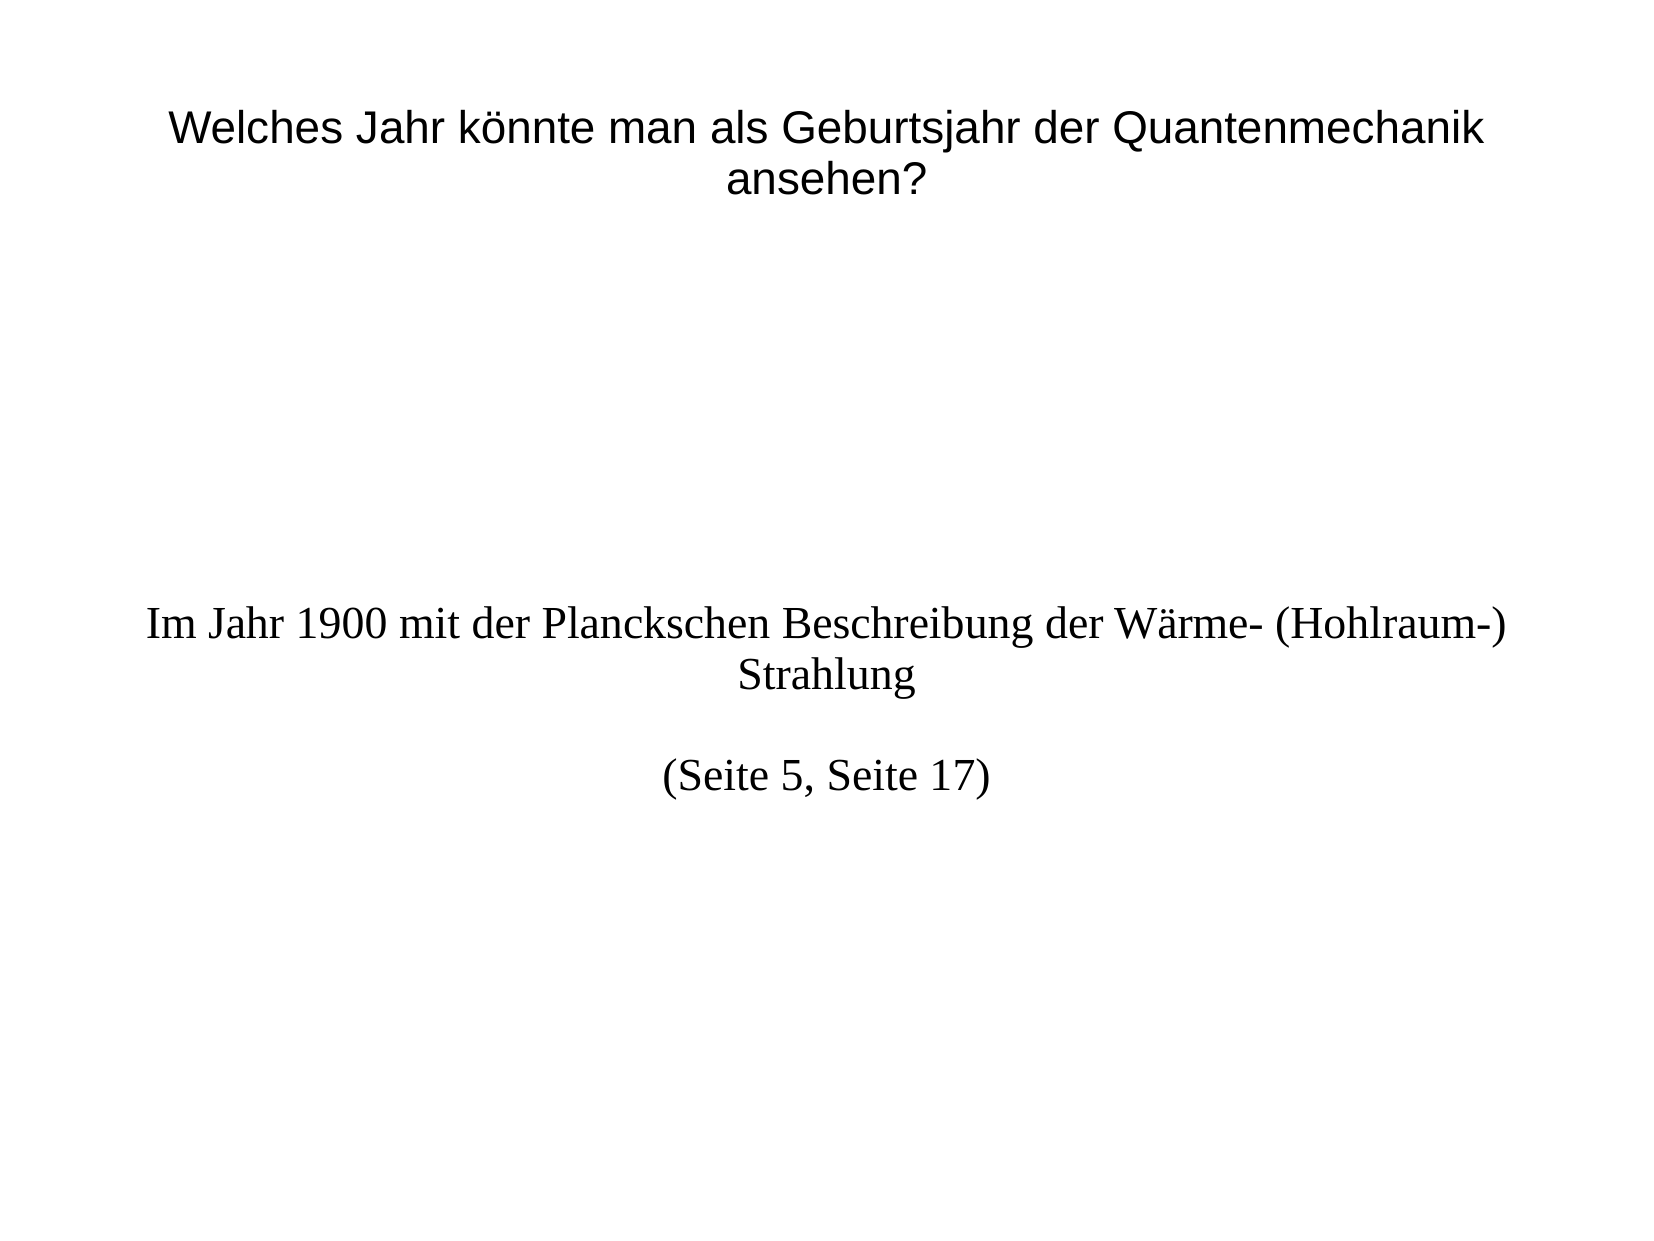

# Welches Jahr könnte man als Geburtsjahr der Quantenmechanik ansehen?
Im Jahr 1900 mit der Planckschen Beschreibung der Wärme- (Hohlraum-) Strahlung
(Seite 5, Seite 17)